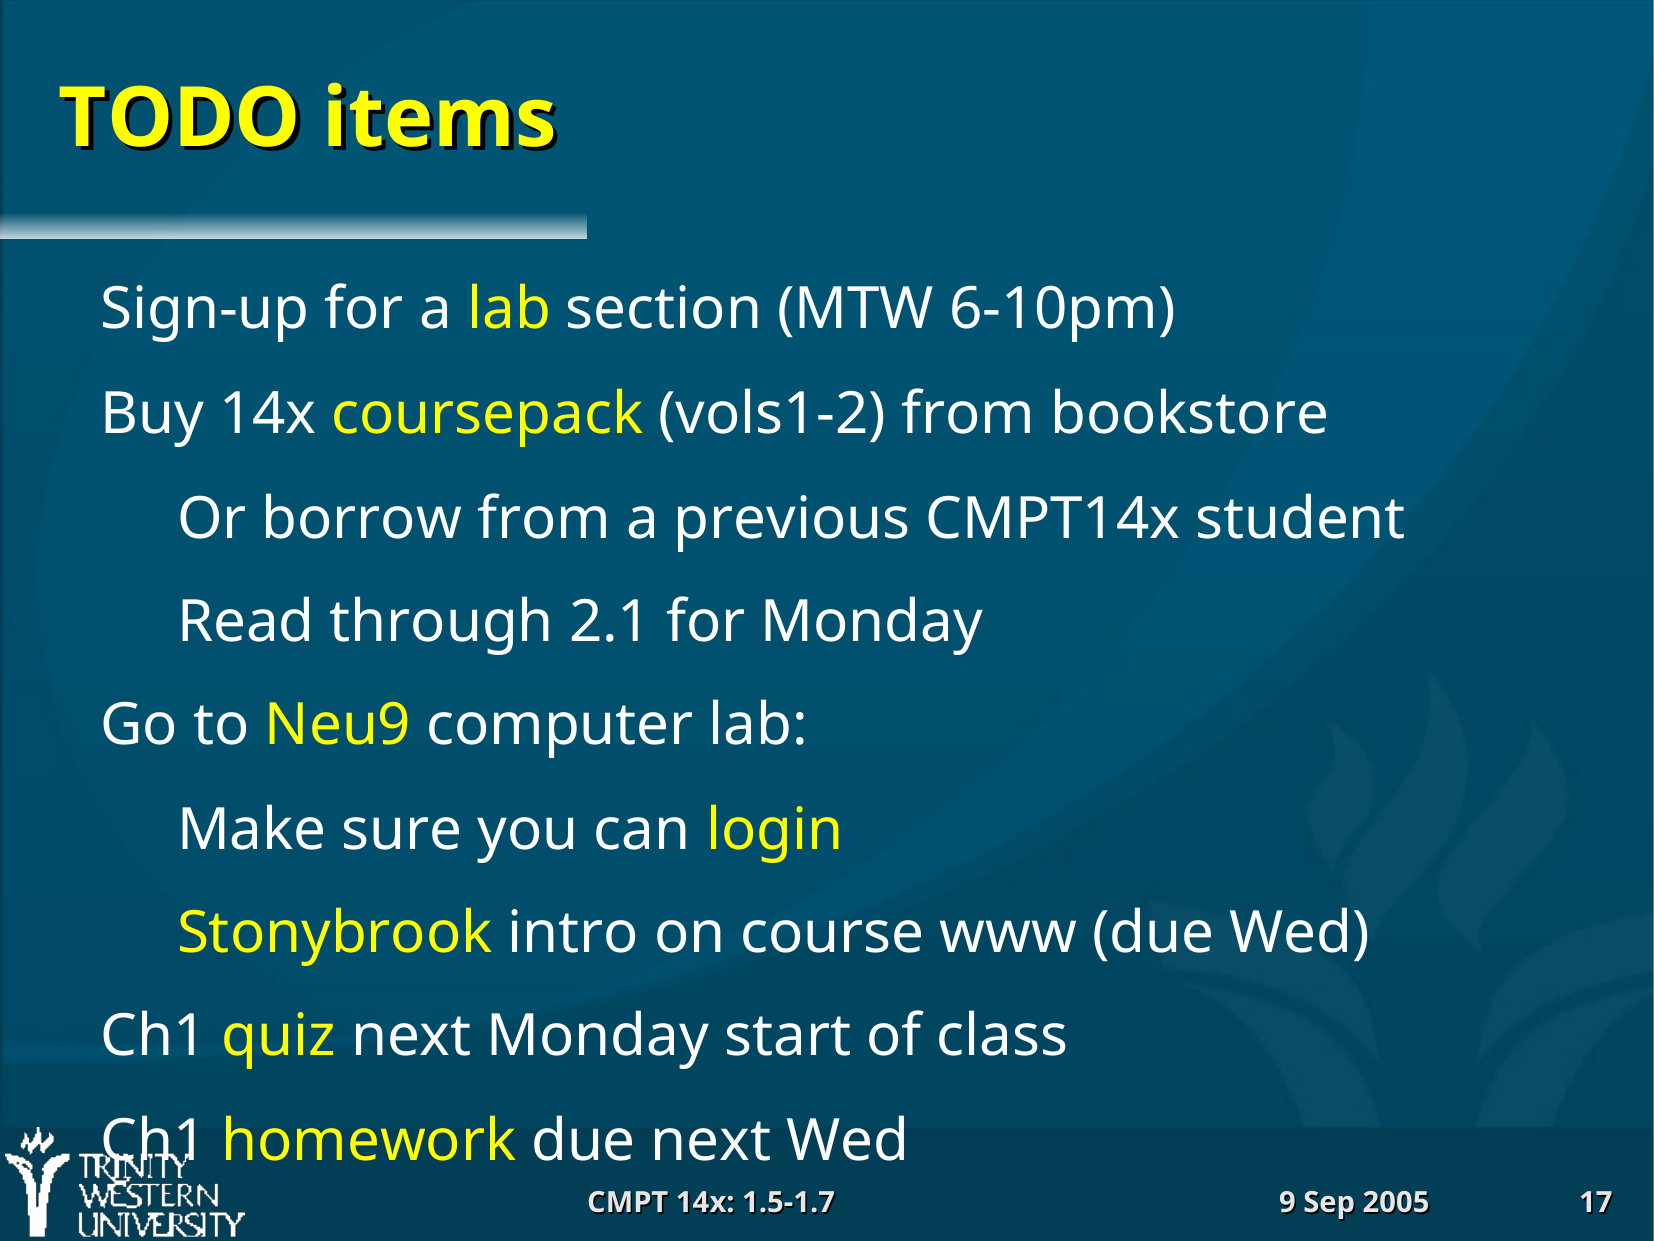

# TODO items
Sign-up for a lab section (MTW 6-10pm)
Buy 14x coursepack (vols1-2) from bookstore
Or borrow from a previous CMPT14x student
Read through 2.1 for Monday
Go to Neu9 computer lab:
Make sure you can login
Stonybrook intro on course www (due Wed)
Ch1 quiz next Monday start of class
Ch1 homework due next Wed
CMPT 14x: 1.5-1.7
9 Sep 2005
17